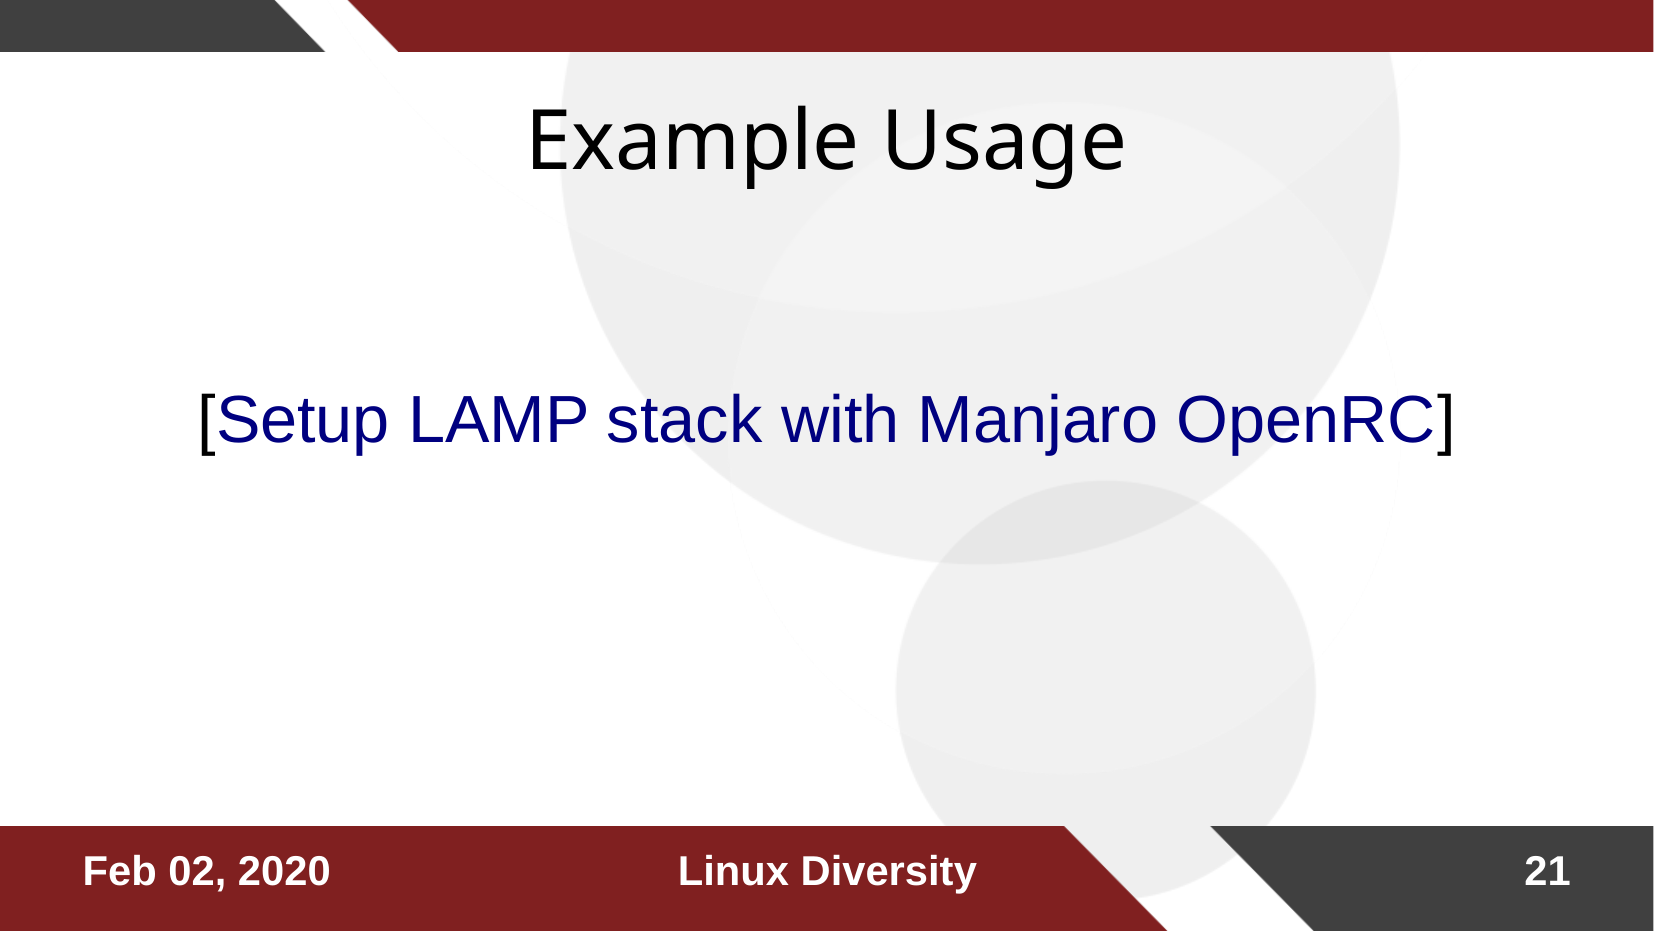

# Example Usage
[Setup LAMP stack with Manjaro OpenRC]
Feb 02, 2020
Linux Diversity
21